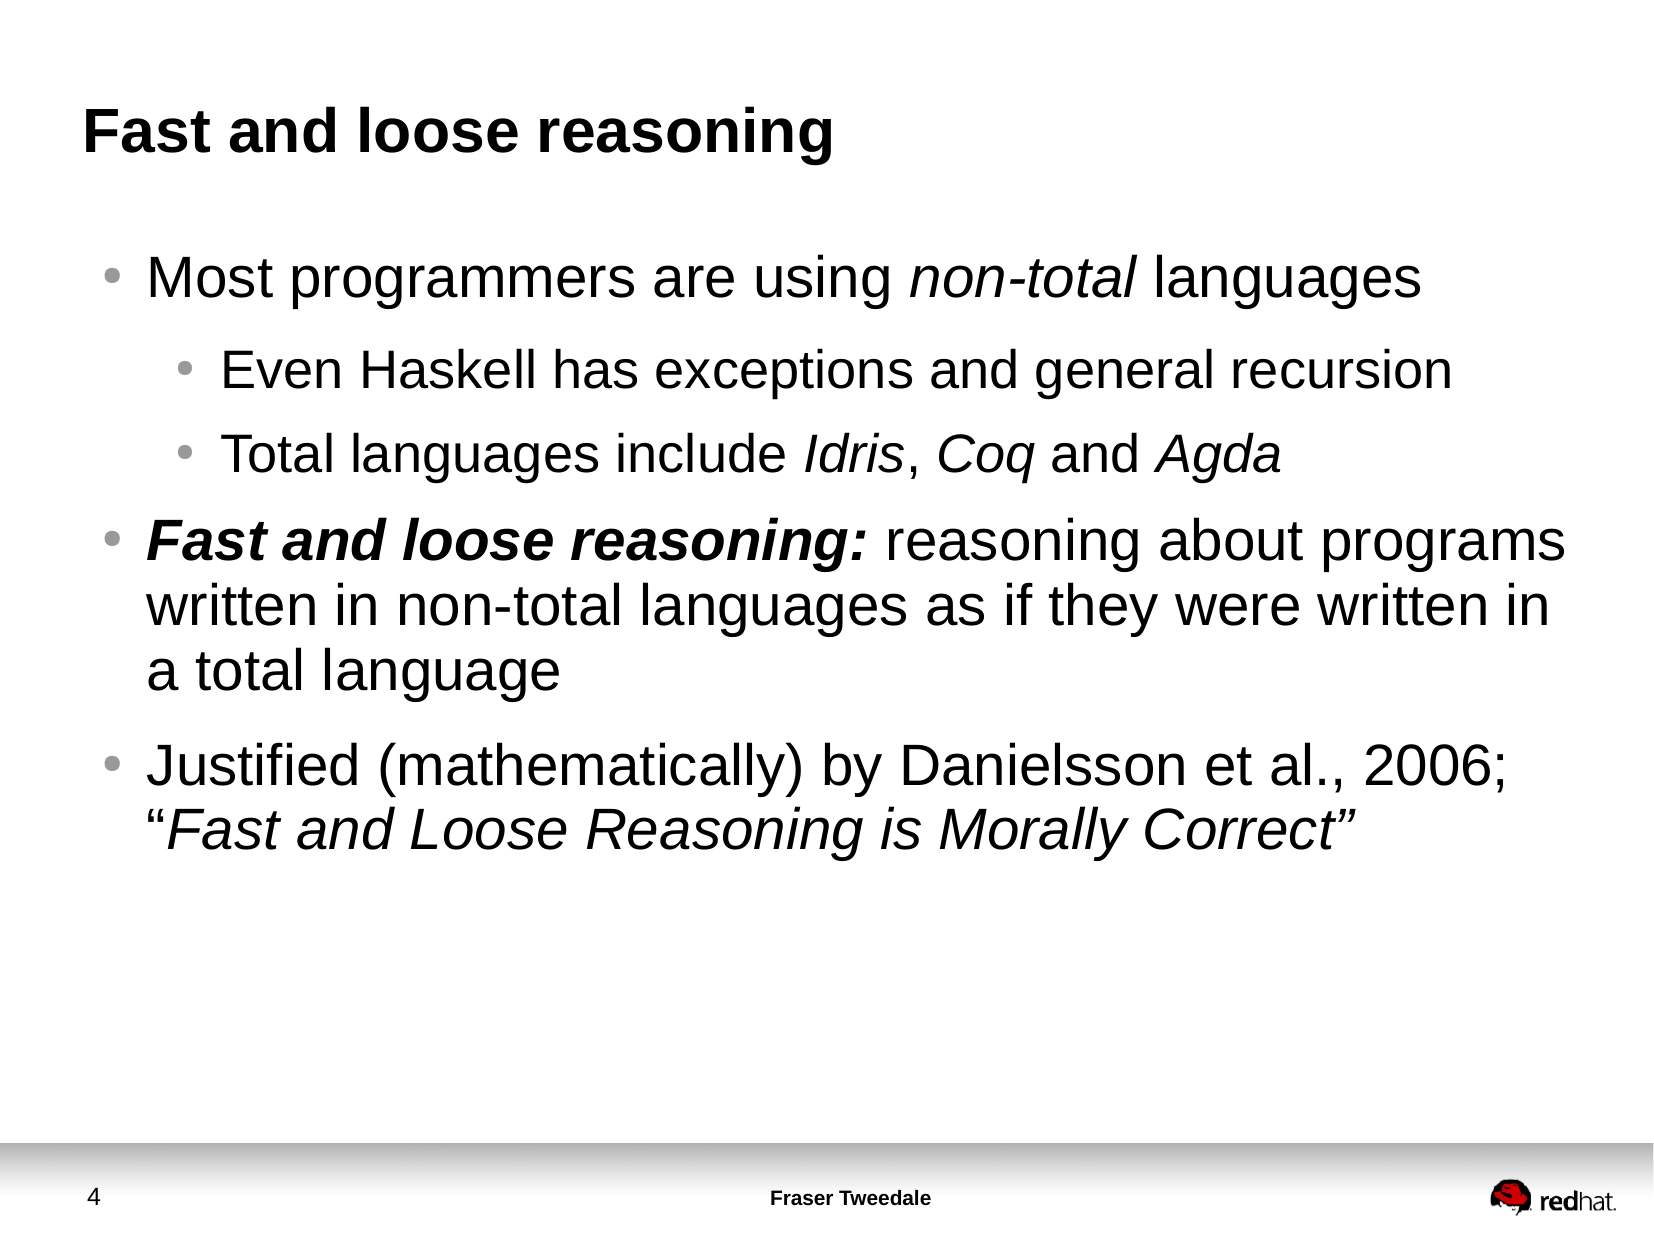

# Fast and loose reasoning
Most programmers are using non-total languages
Even Haskell has exceptions and general recursion
Total languages include Idris, Coq and Agda
Fast and loose reasoning: reasoning about programs written in non-total languages as if they were written in a total language
Justified (mathematically) by Danielsson et al., 2006; “Fast and Loose Reasoning is Morally Correct”